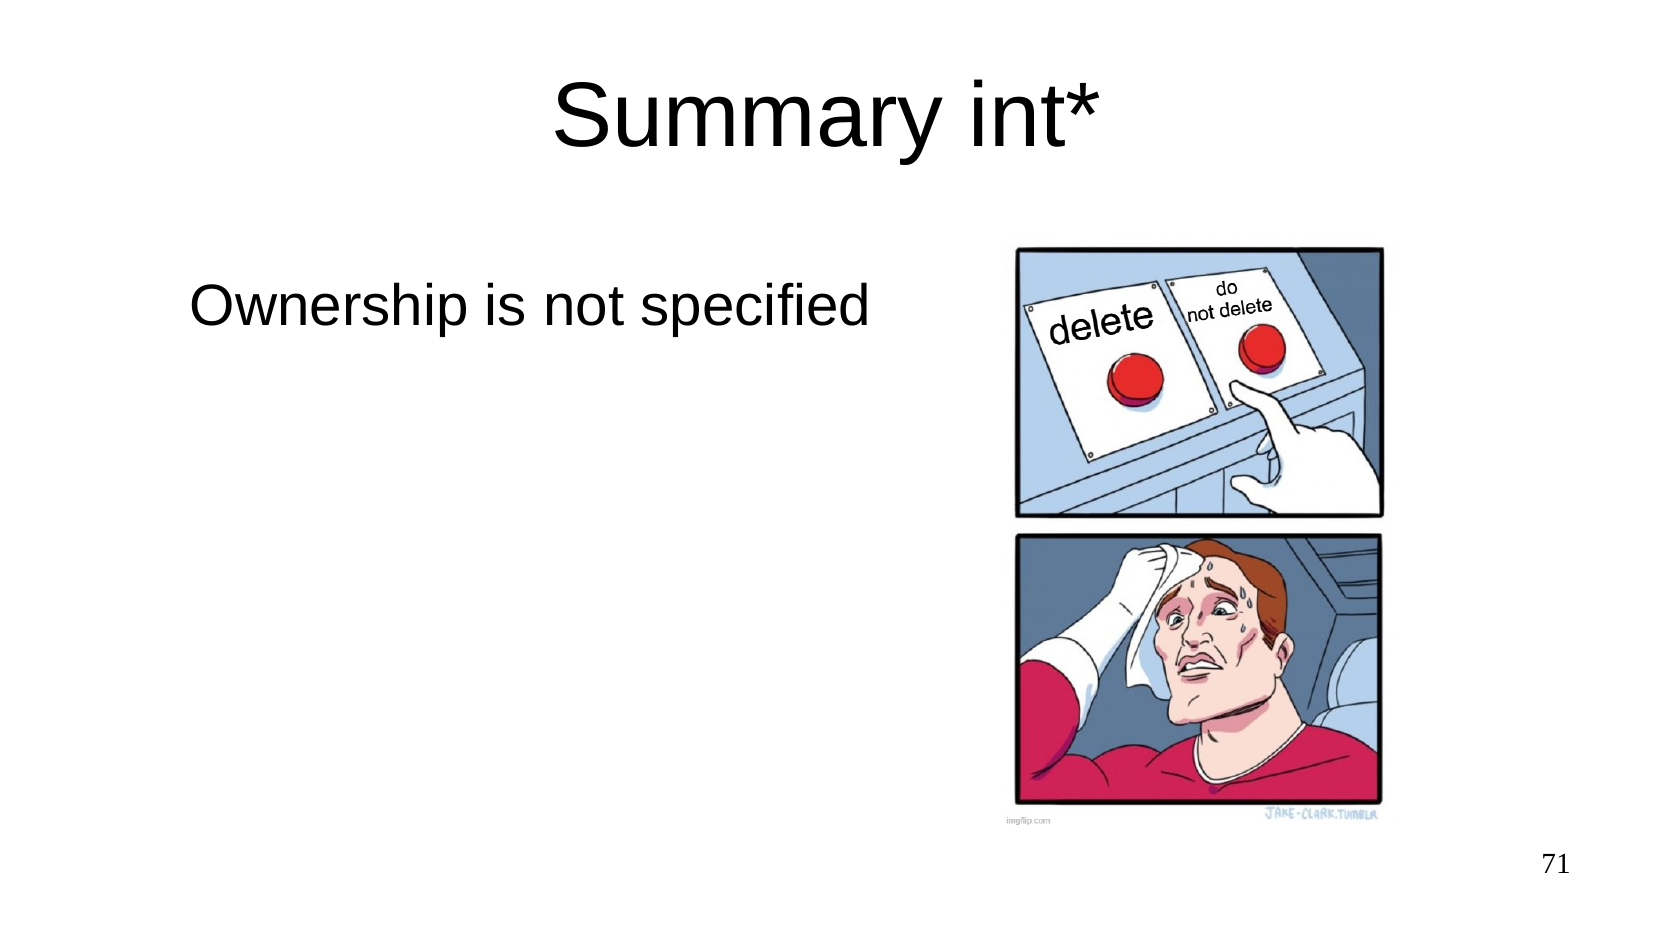

# Summary int*
Ownership is not specified
71